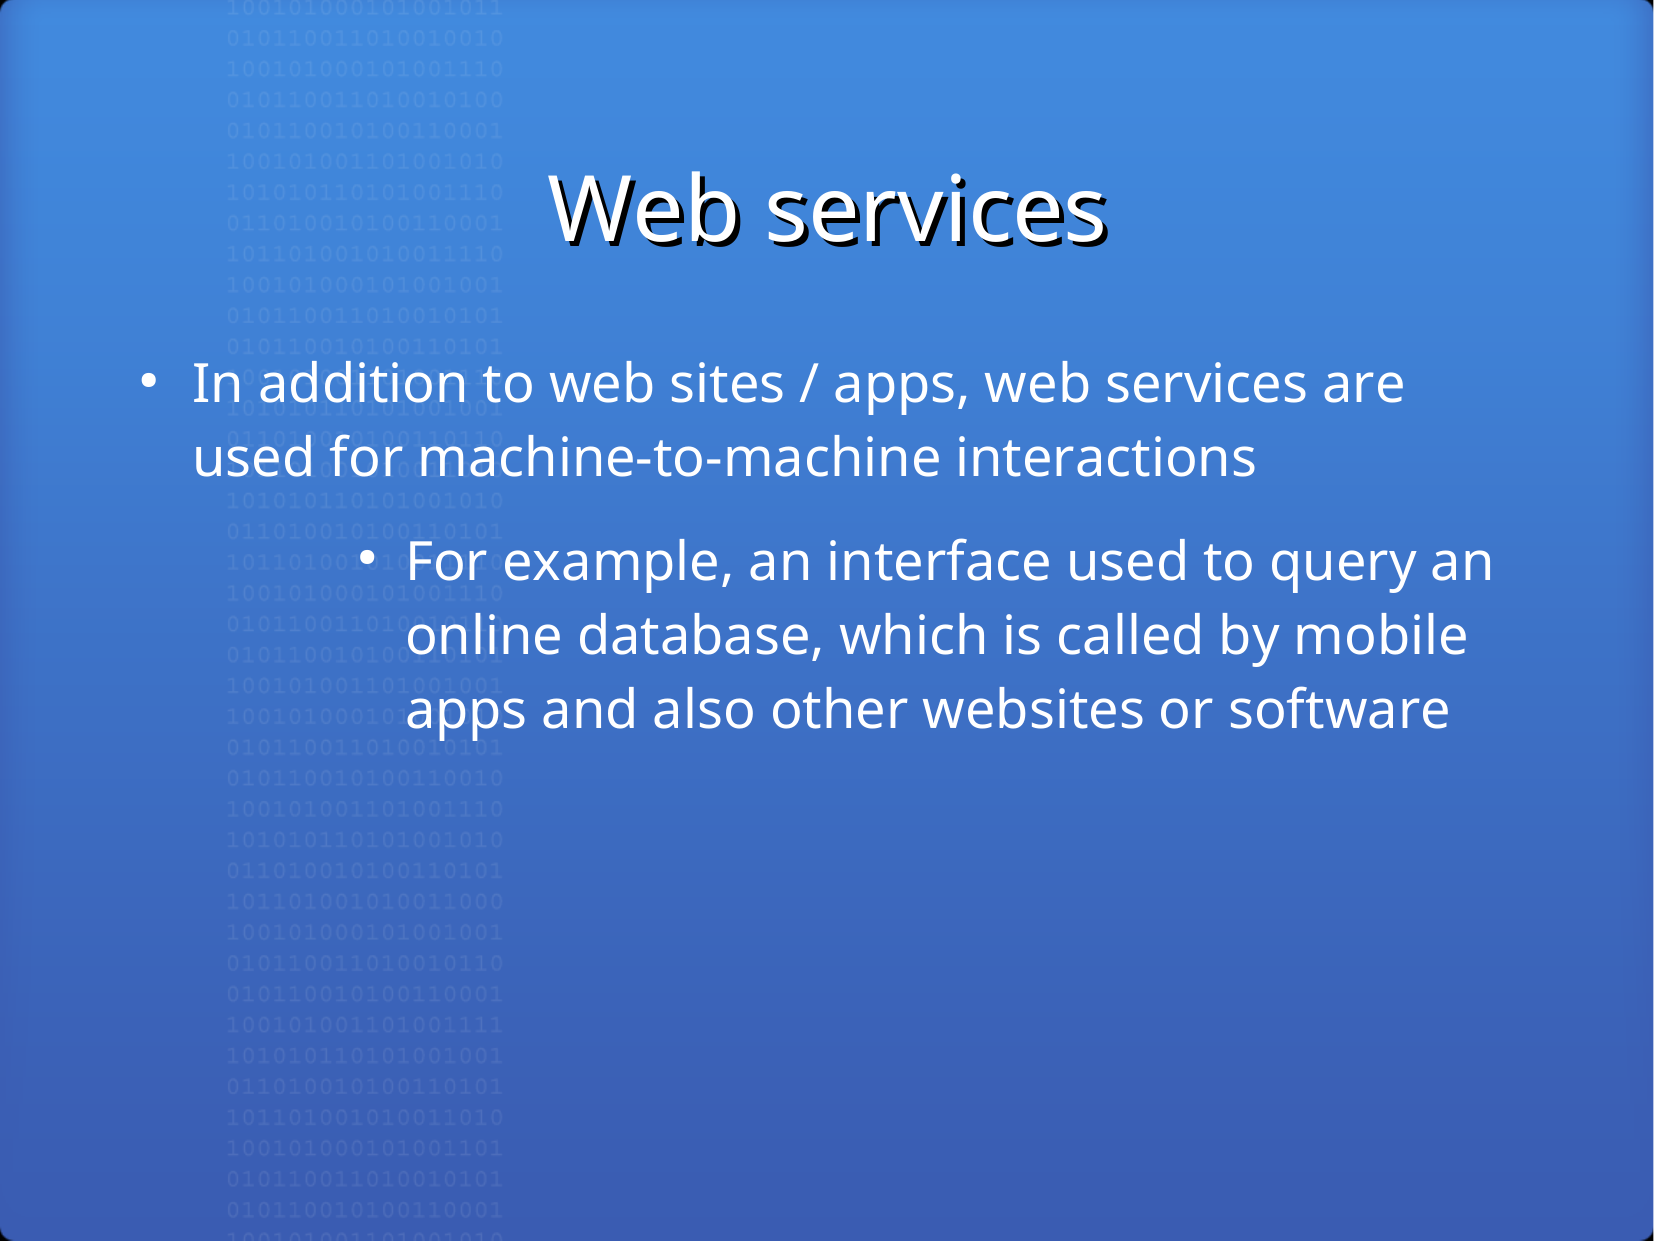

# Web services
In addition to web sites / apps, web services are used for machine-to-machine interactions
For example, an interface used to query an online database, which is called by mobile apps and also other websites or software